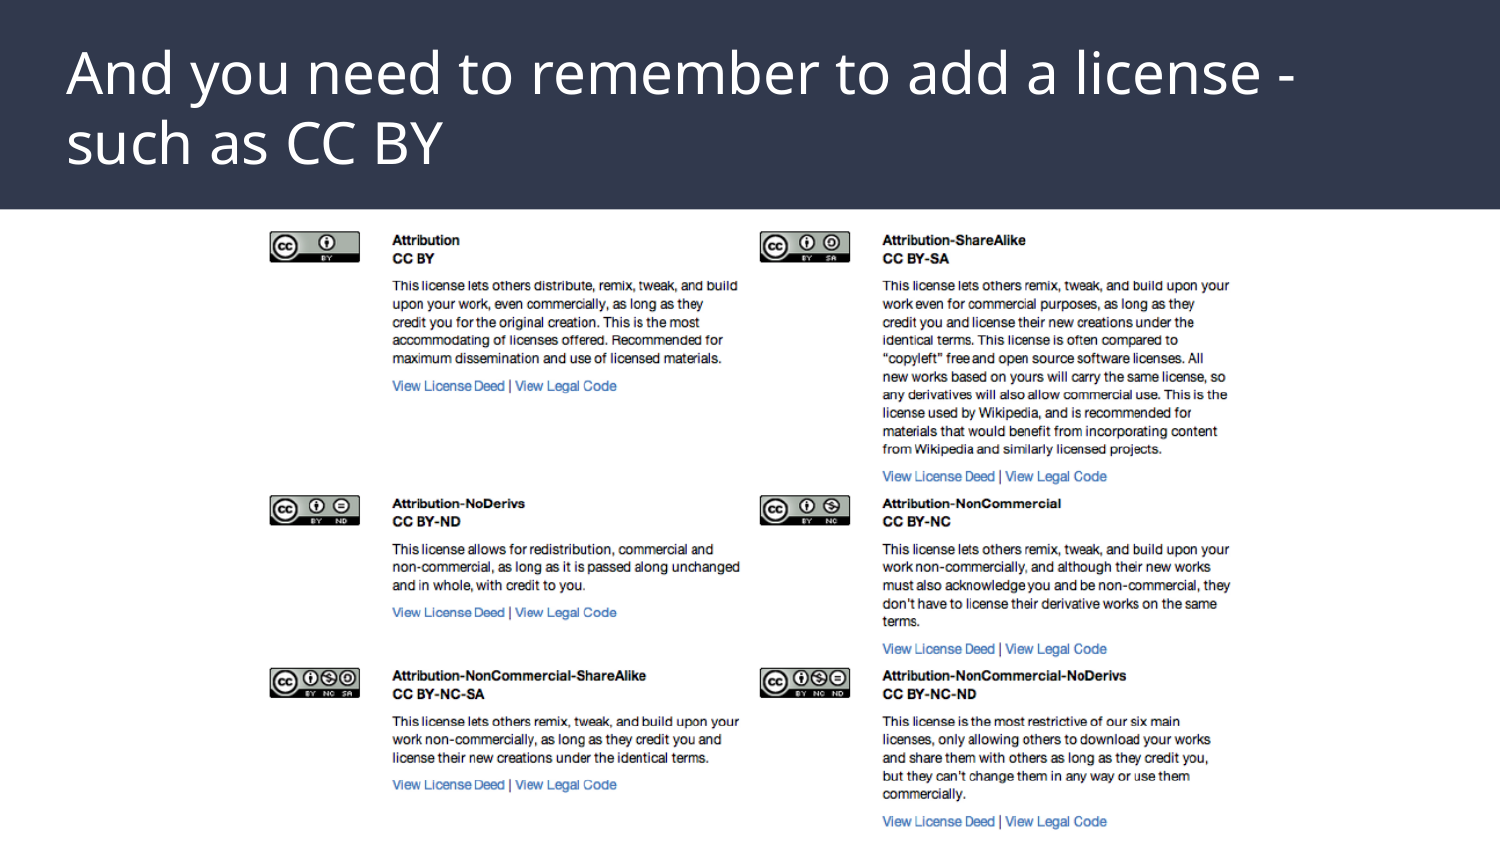

# And you need to remember to add a license - such as CC BY